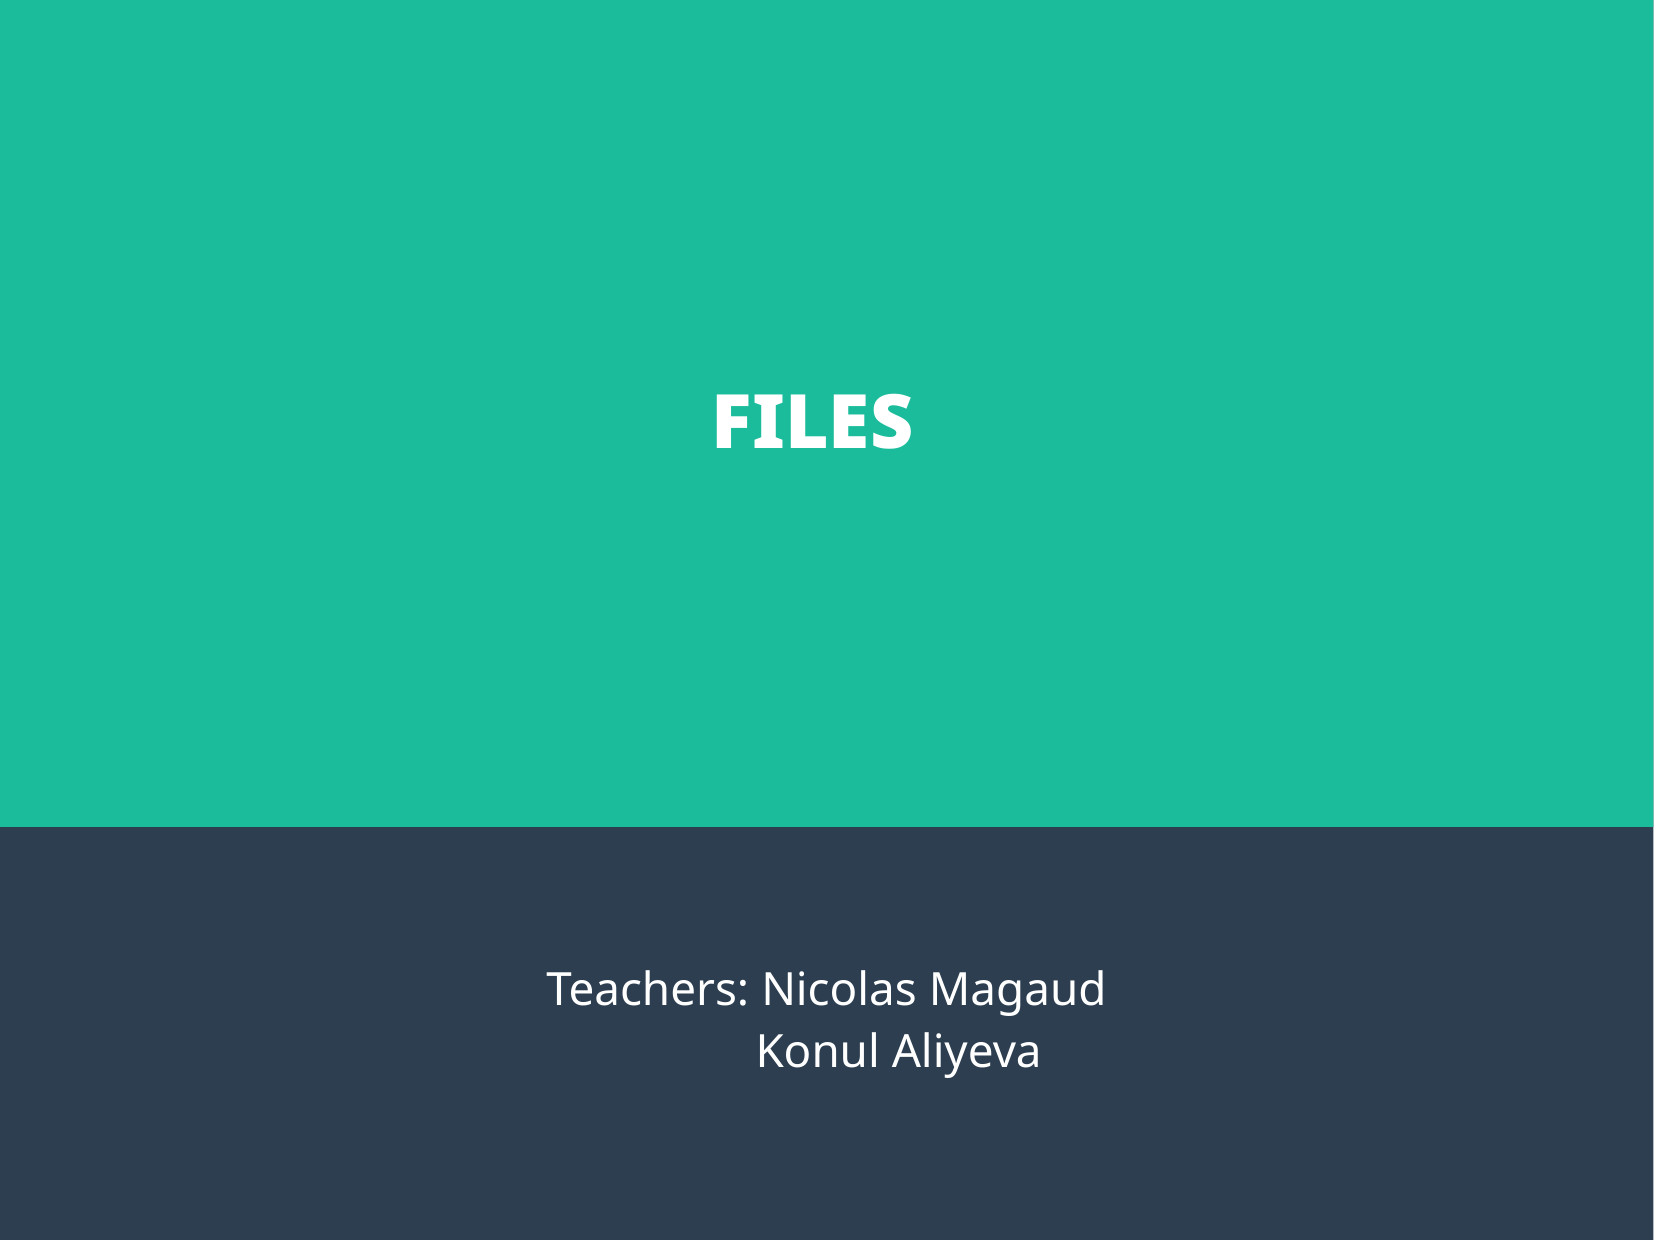

# FILES
Teachers: Nicolas Magaud
 Konul Aliyeva